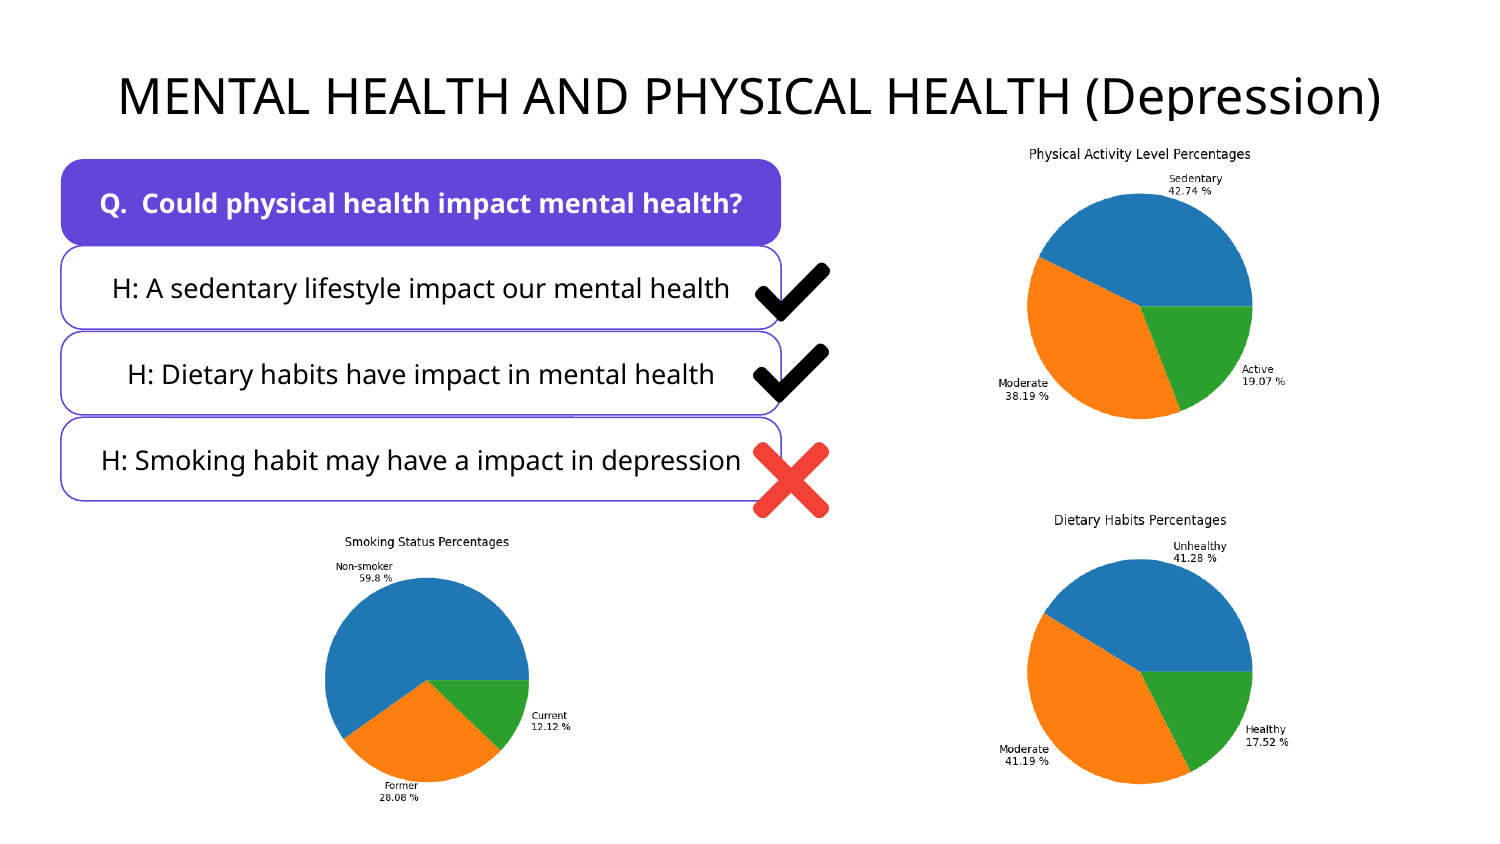

# MENTAL HEALTH AND PHYSICAL HEALTH (Depression)
Q. Could physical health impact mental health?
H: A sedentary lifestyle impact our mental health
H: Dietary habits have impact in mental health
H: Smoking habit may have a impact in depression